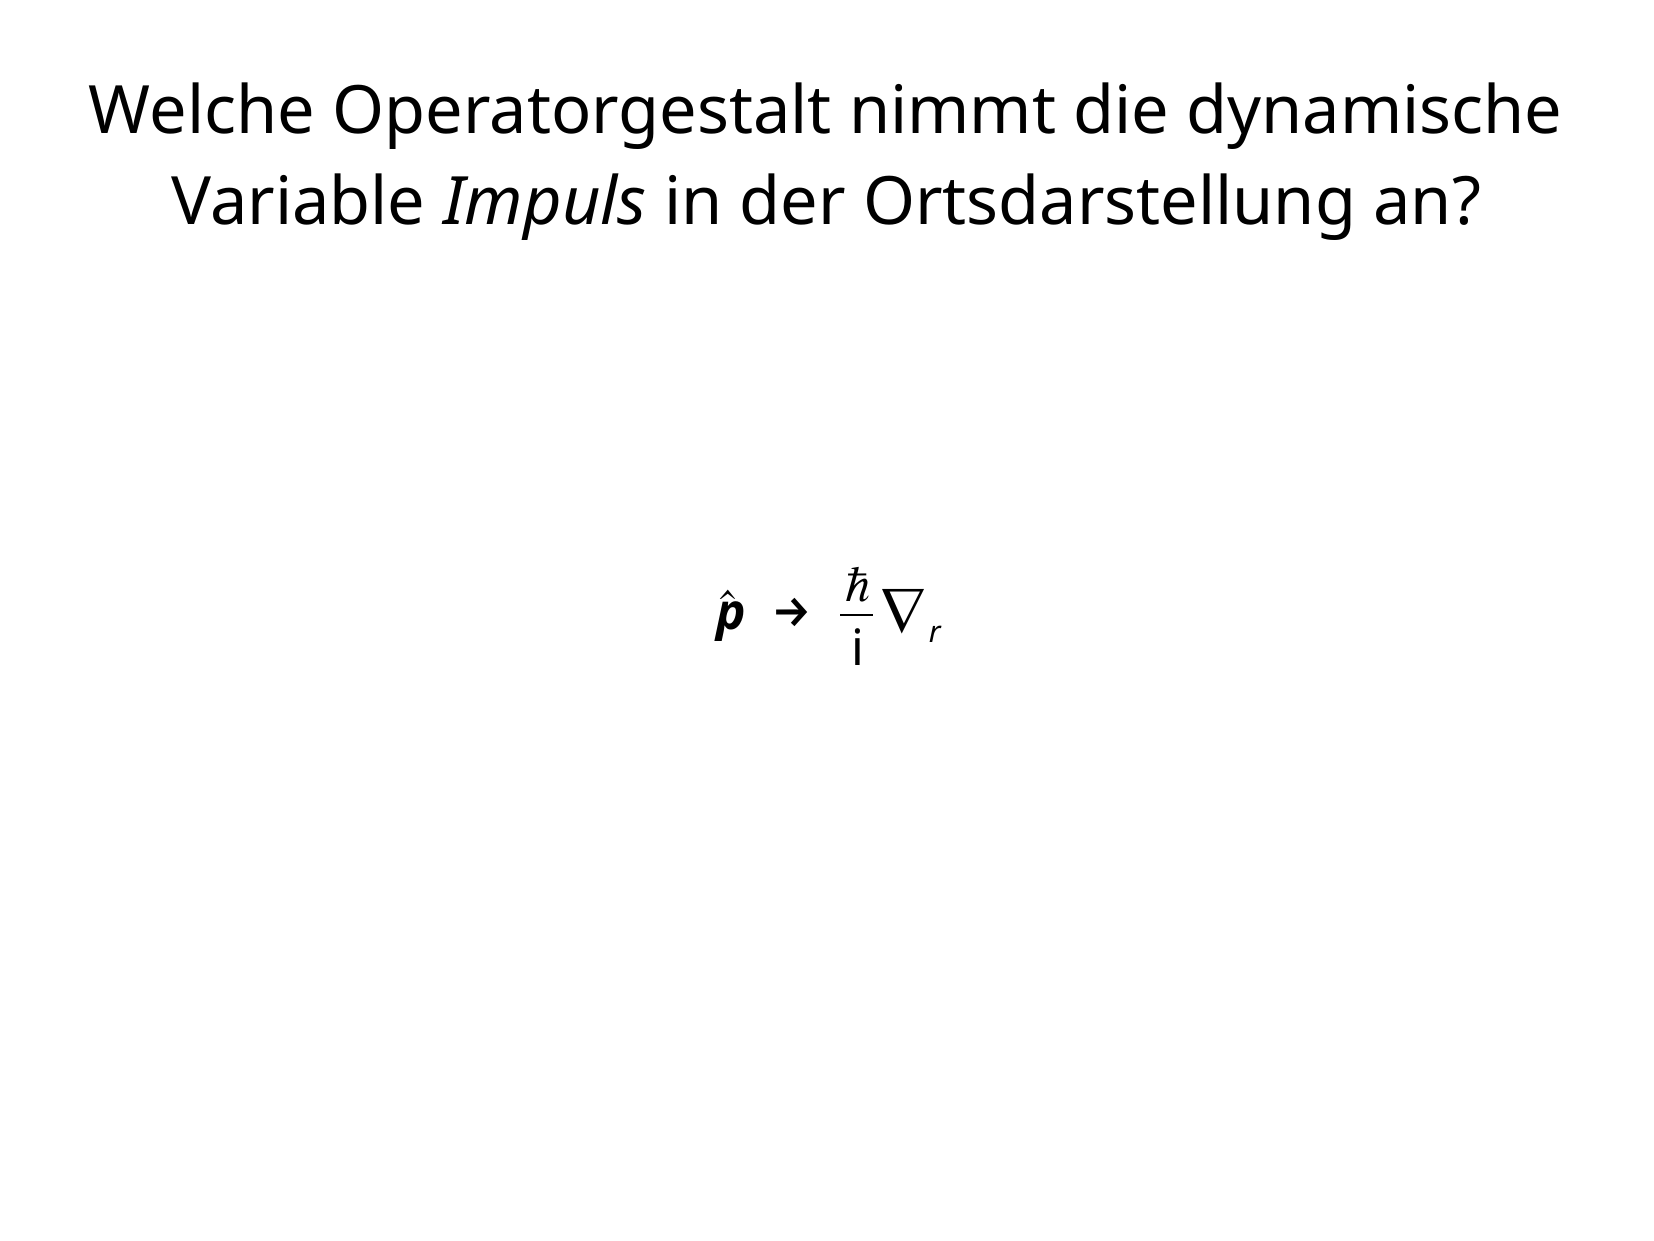

# Welche Operatorgestalt nimmt die dynamische Variable Impuls in der Ortsdarstellung an?